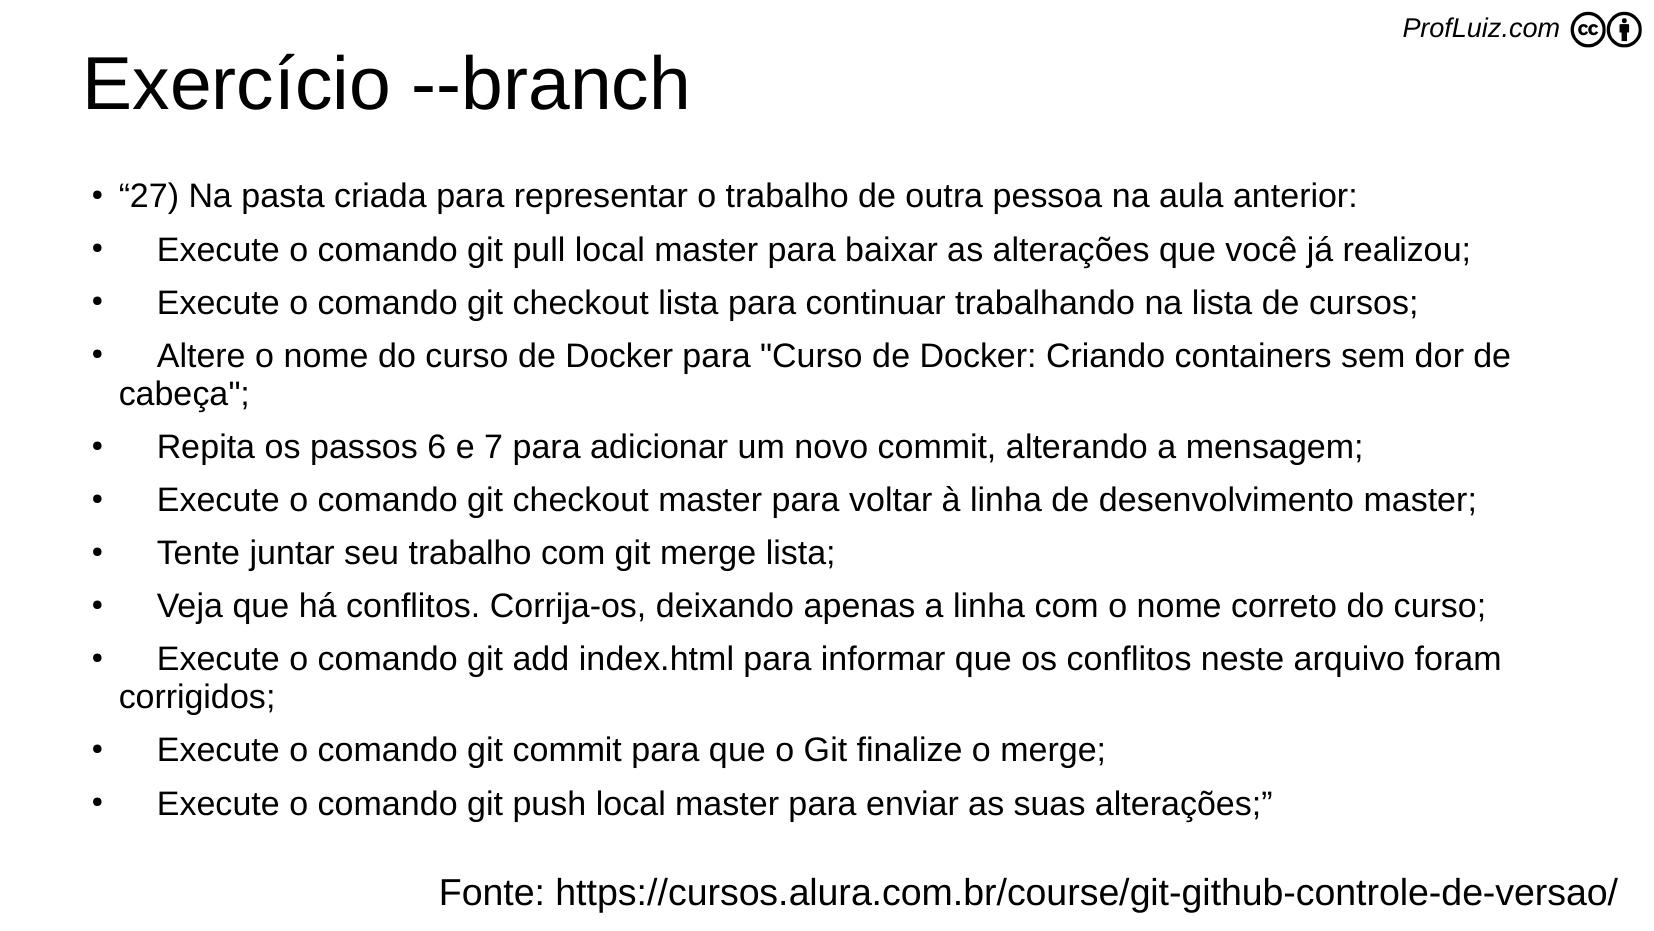

# Exercício --branch
“27) Na pasta criada para representar o trabalho de outra pessoa na aula anterior:
 Execute o comando git pull local master para baixar as alterações que você já realizou;
 Execute o comando git checkout lista para continuar trabalhando na lista de cursos;
 Altere o nome do curso de Docker para "Curso de Docker: Criando containers sem dor de cabeça";
 Repita os passos 6 e 7 para adicionar um novo commit, alterando a mensagem;
 Execute o comando git checkout master para voltar à linha de desenvolvimento master;
 Tente juntar seu trabalho com git merge lista;
 Veja que há conflitos. Corrija-os, deixando apenas a linha com o nome correto do curso;
 Execute o comando git add index.html para informar que os conflitos neste arquivo foram corrigidos;
 Execute o comando git commit para que o Git finalize o merge;
 Execute o comando git push local master para enviar as suas alterações;”
Fonte: https://cursos.alura.com.br/course/git-github-controle-de-versao/